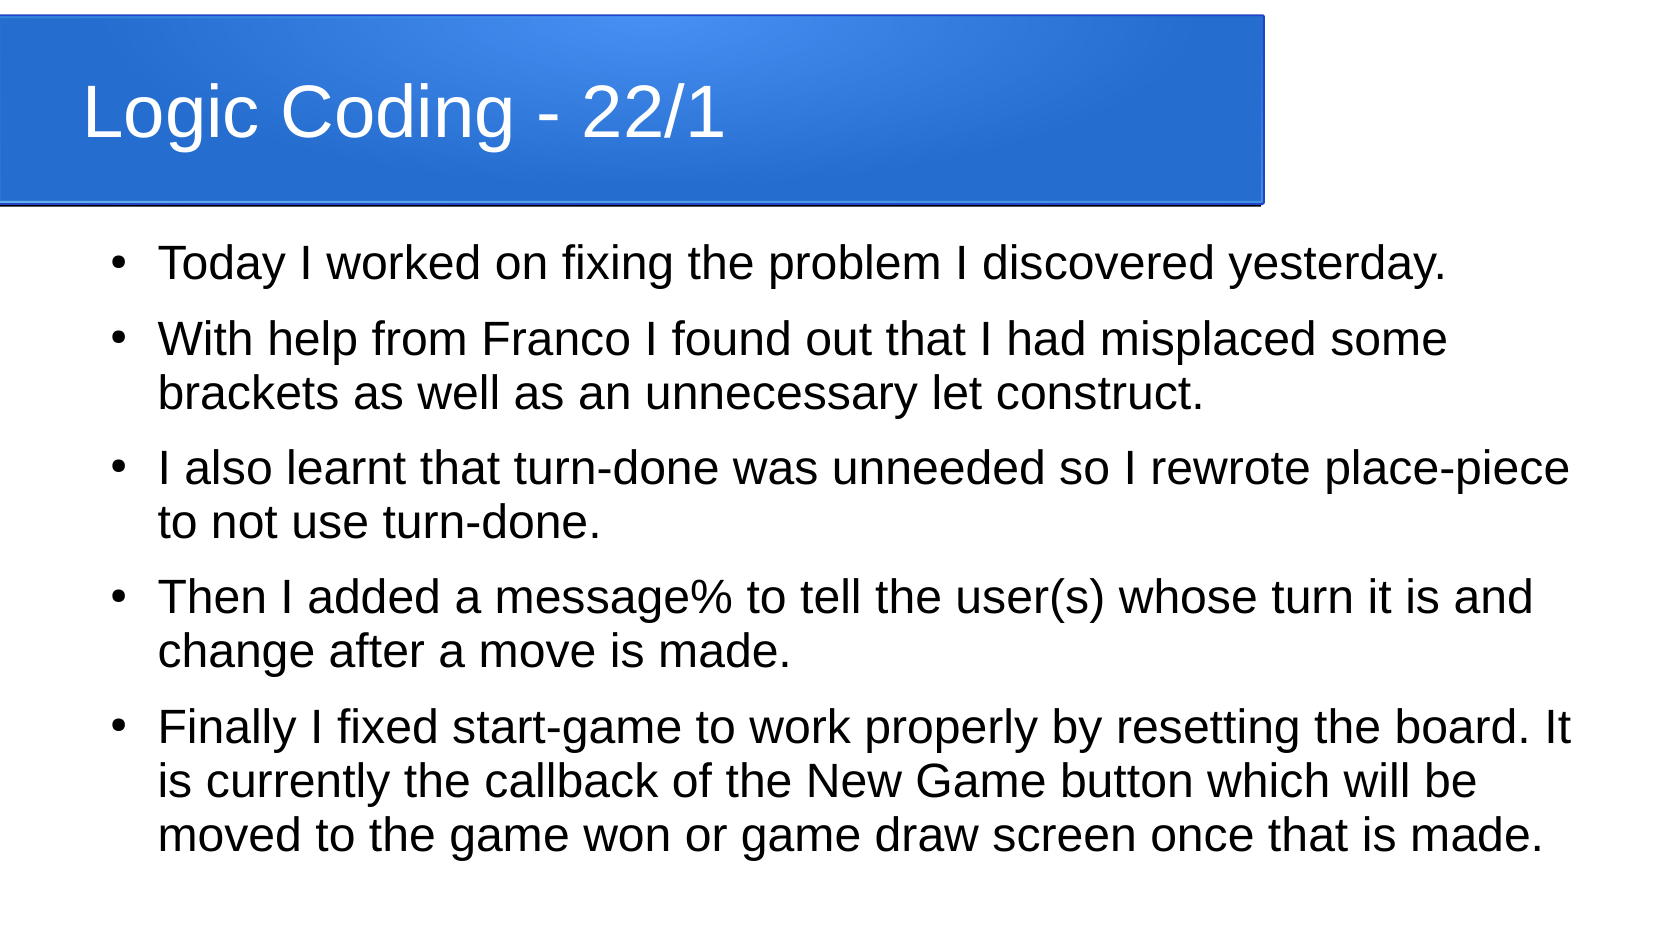

# Logic Coding - 22/1
Today I worked on fixing the problem I discovered yesterday.
With help from Franco I found out that I had misplaced some brackets as well as an unnecessary let construct.
I also learnt that turn-done was unneeded so I rewrote place-piece to not use turn-done.
Then I added a message% to tell the user(s) whose turn it is and change after a move is made.
Finally I fixed start-game to work properly by resetting the board. It is currently the callback of the New Game button which will be moved to the game won or game draw screen once that is made.